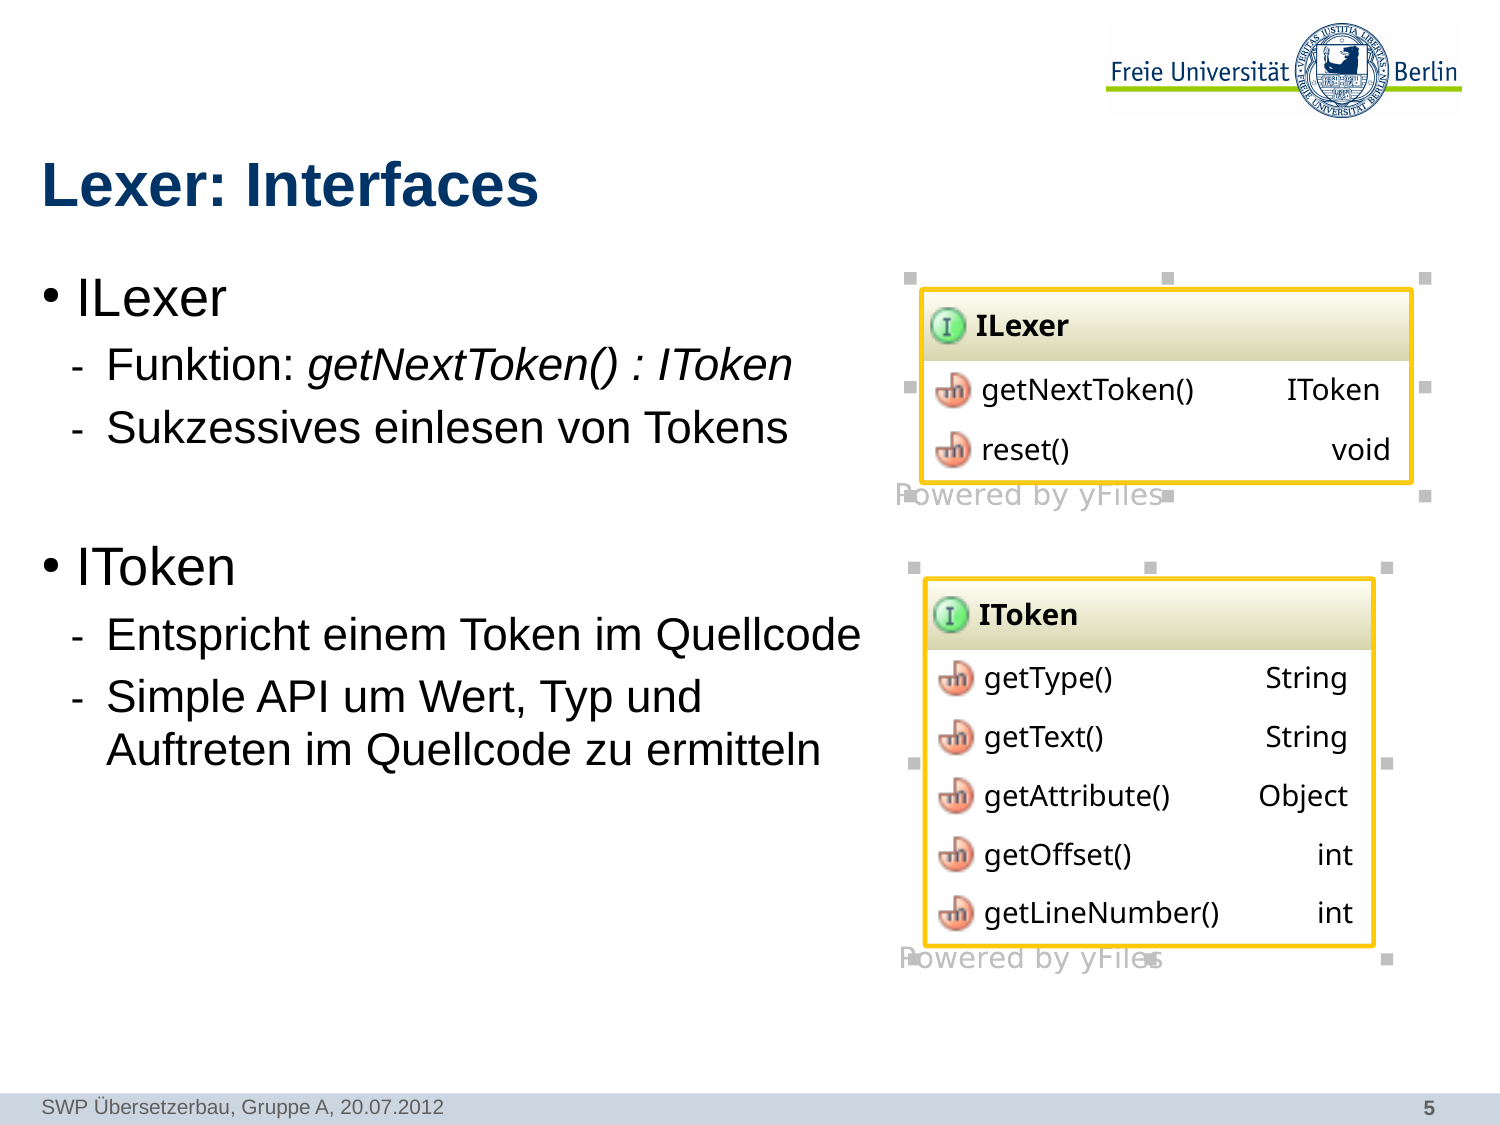

# Lexer: Interfaces
ILexer
Funktion: getNextToken() : IToken
Sukzessives einlesen von Tokens
IToken
Entspricht einem Token im Quellcode
Simple API um Wert, Typ und Auftreten im Quellcode zu ermitteln